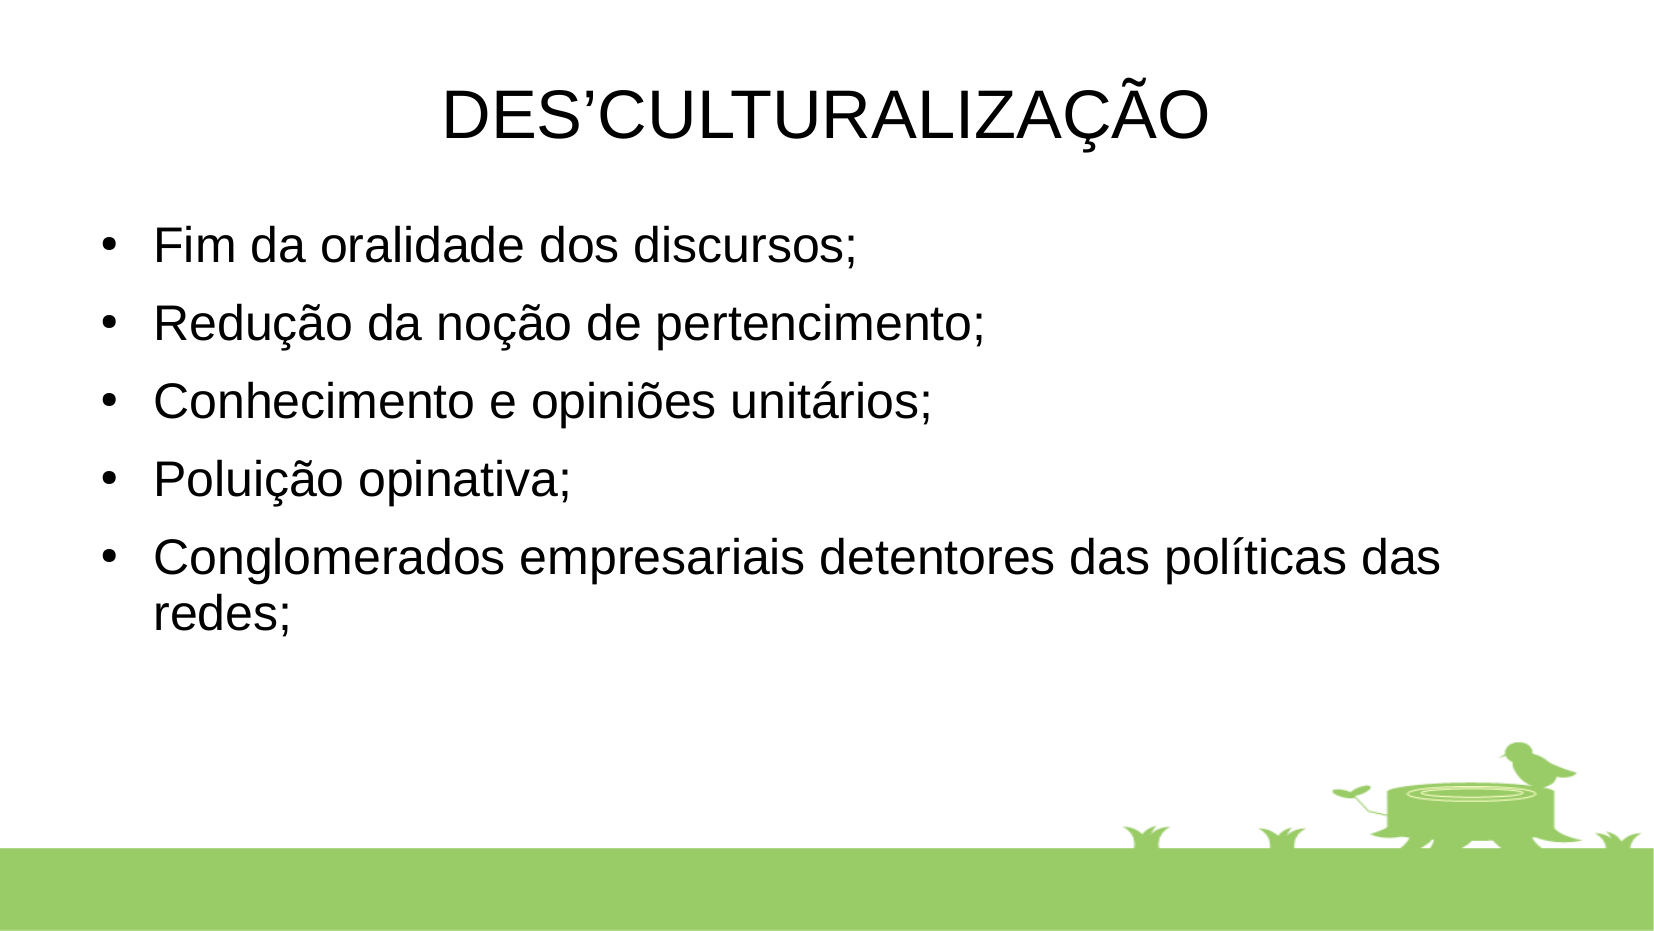

# DES’CULTURALIZAÇÃO
Fim da oralidade dos discursos;
Redução da noção de pertencimento;
Conhecimento e opiniões unitários;
Poluição opinativa;
Conglomerados empresariais detentores das políticas das redes;